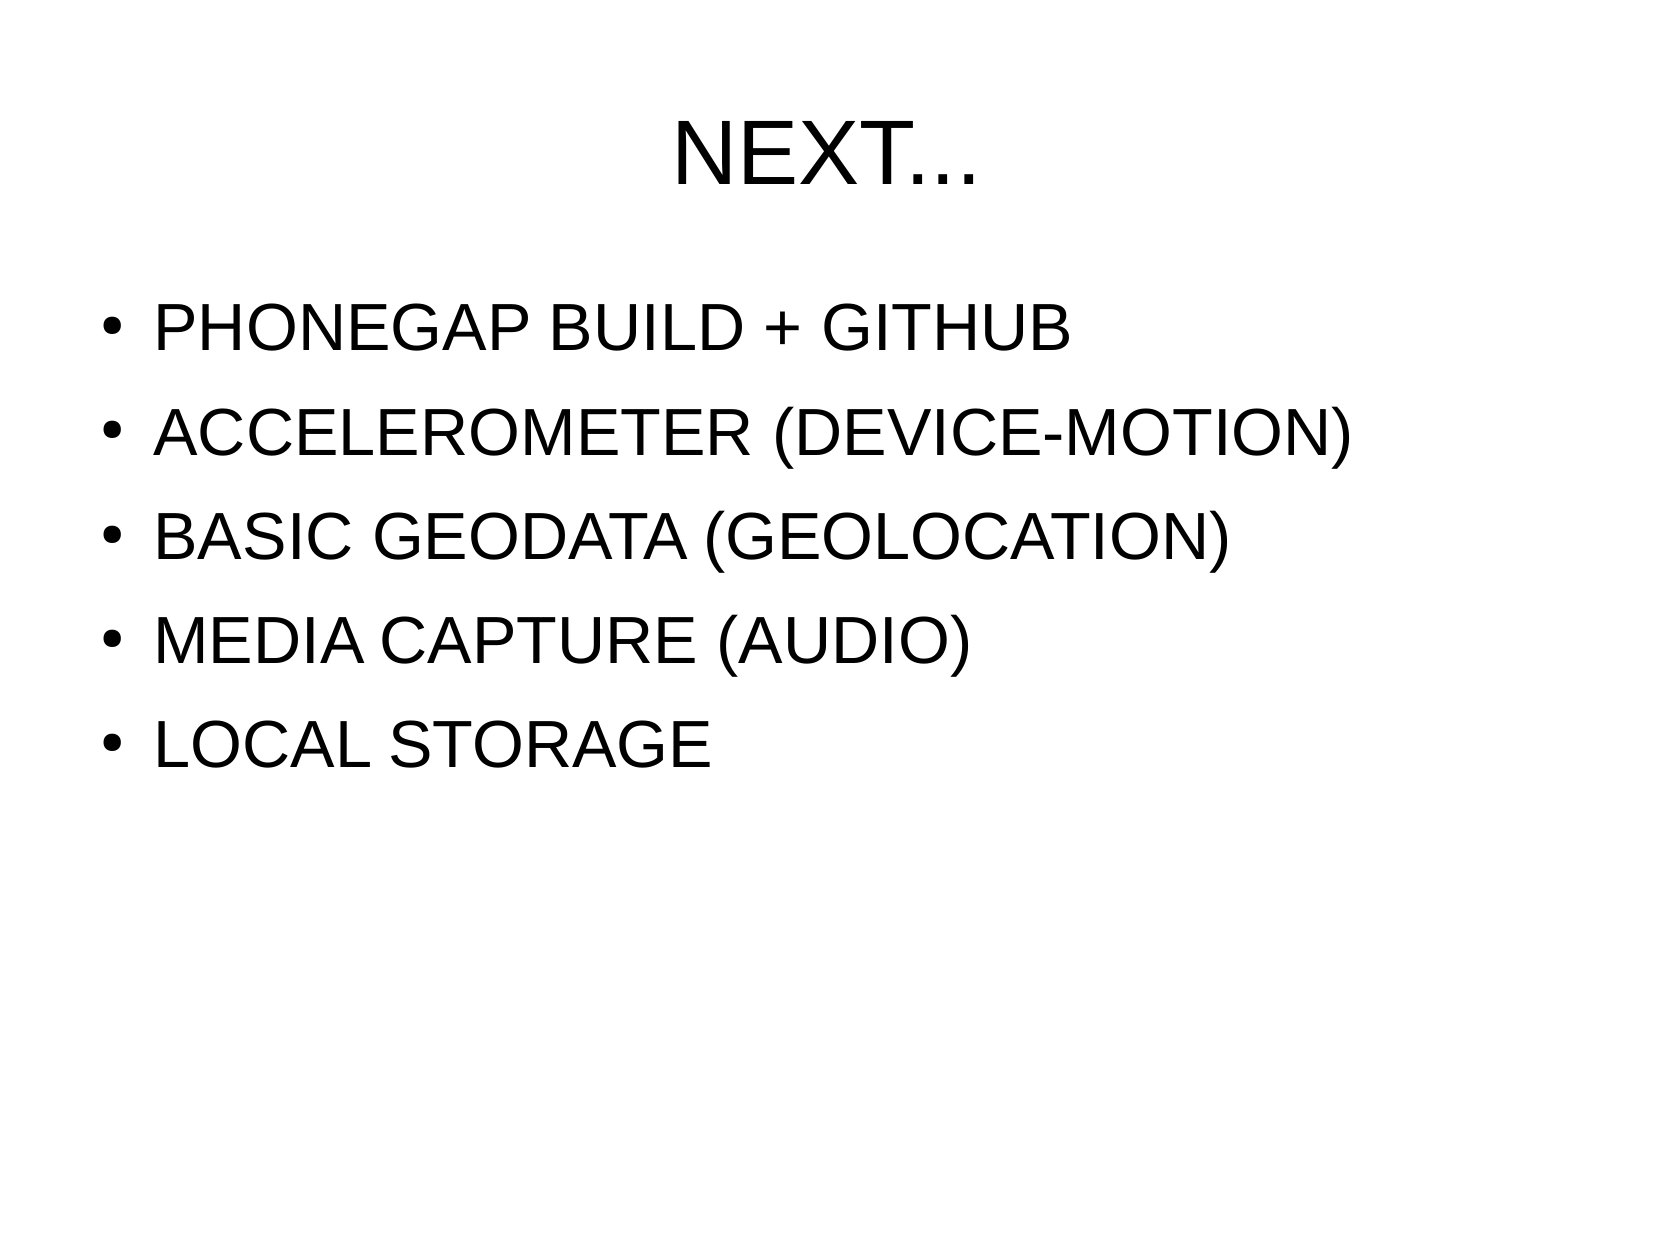

# NEXT...
PHONEGAP BUILD + GITHUB
ACCELEROMETER (DEVICE-MOTION)
BASIC GEODATA (GEOLOCATION)
MEDIA CAPTURE (AUDIO)
LOCAL STORAGE